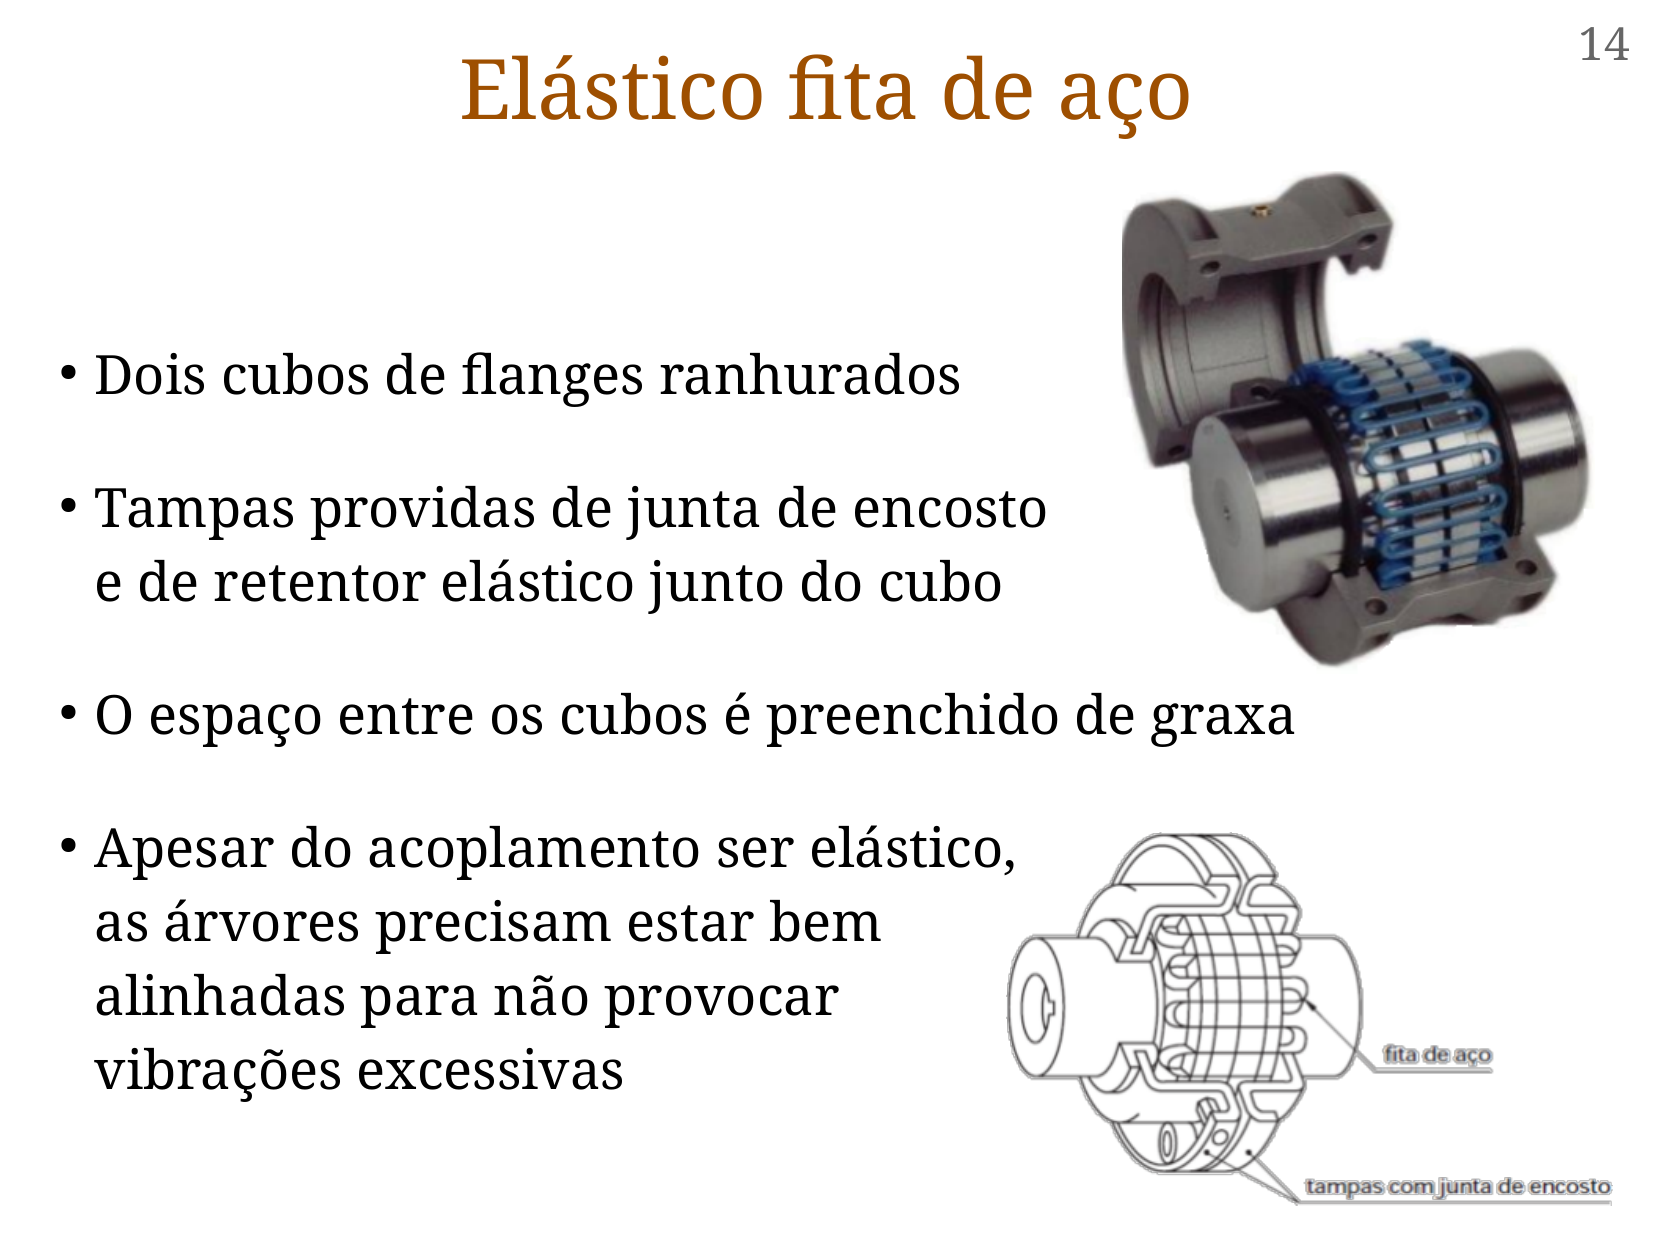

14
# Elástico fita de aço
Dois cubos de flanges ranhurados
Tampas providas de junta de encosto
e de retentor elástico junto do cubo
O espaço entre os cubos é preenchido de graxa
Apesar do acoplamento ser elástico,
as árvores precisam estar bem
alinhadas para não provocar
vibrações excessivas